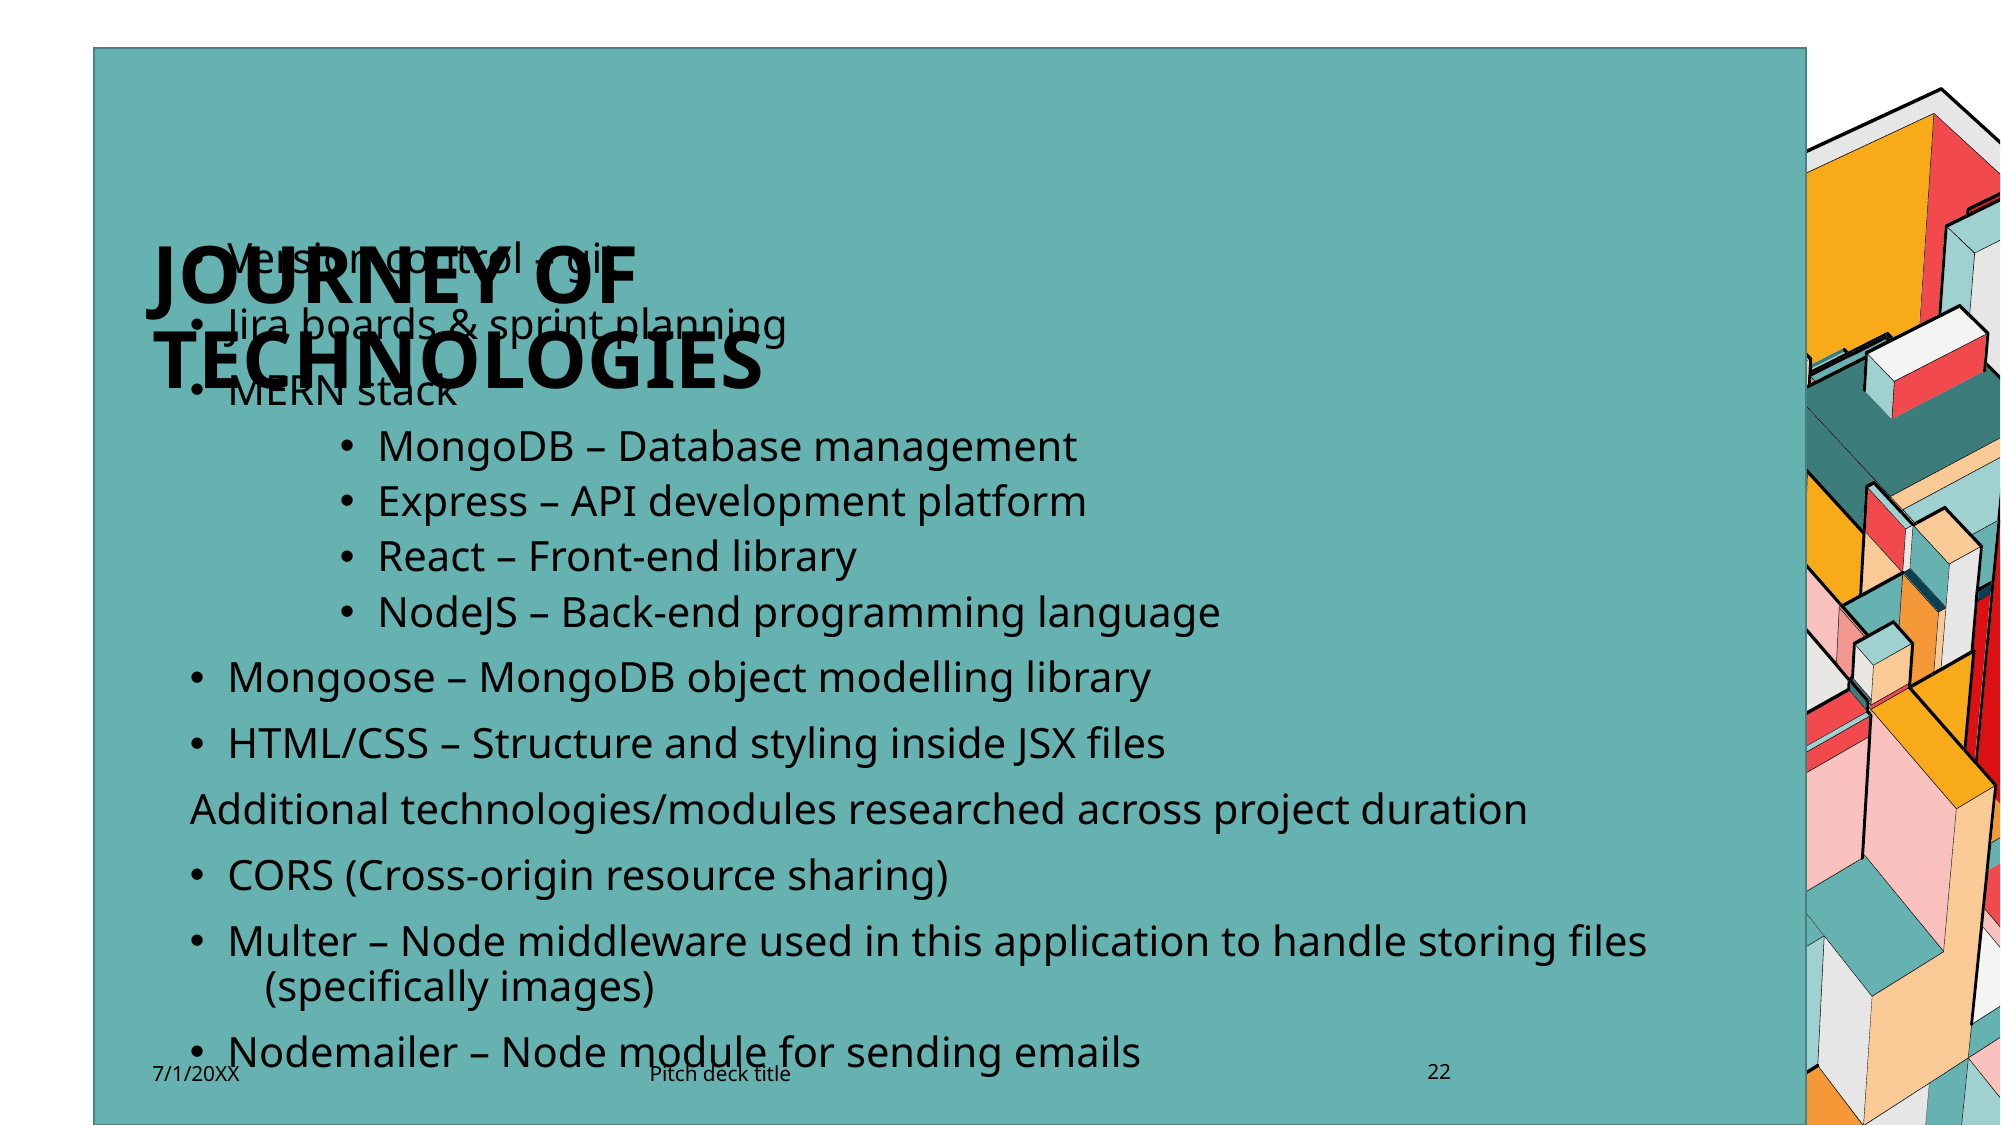

# Journey of Technologies
Version control – git
Jira boards & sprint planning
MERN stack
MongoDB – Database management
Express – API development platform
React – Front-end library
NodeJS – Back-end programming language
Mongoose – MongoDB object modelling library
HTML/CSS – Structure and styling inside JSX files
Additional technologies/modules researched across project duration
CORS (Cross-origin resource sharing)
Multer – Node middleware used in this application to handle storing files (specifically images)
Nodemailer – Node module for sending emails
7/1/20XX
Pitch deck title